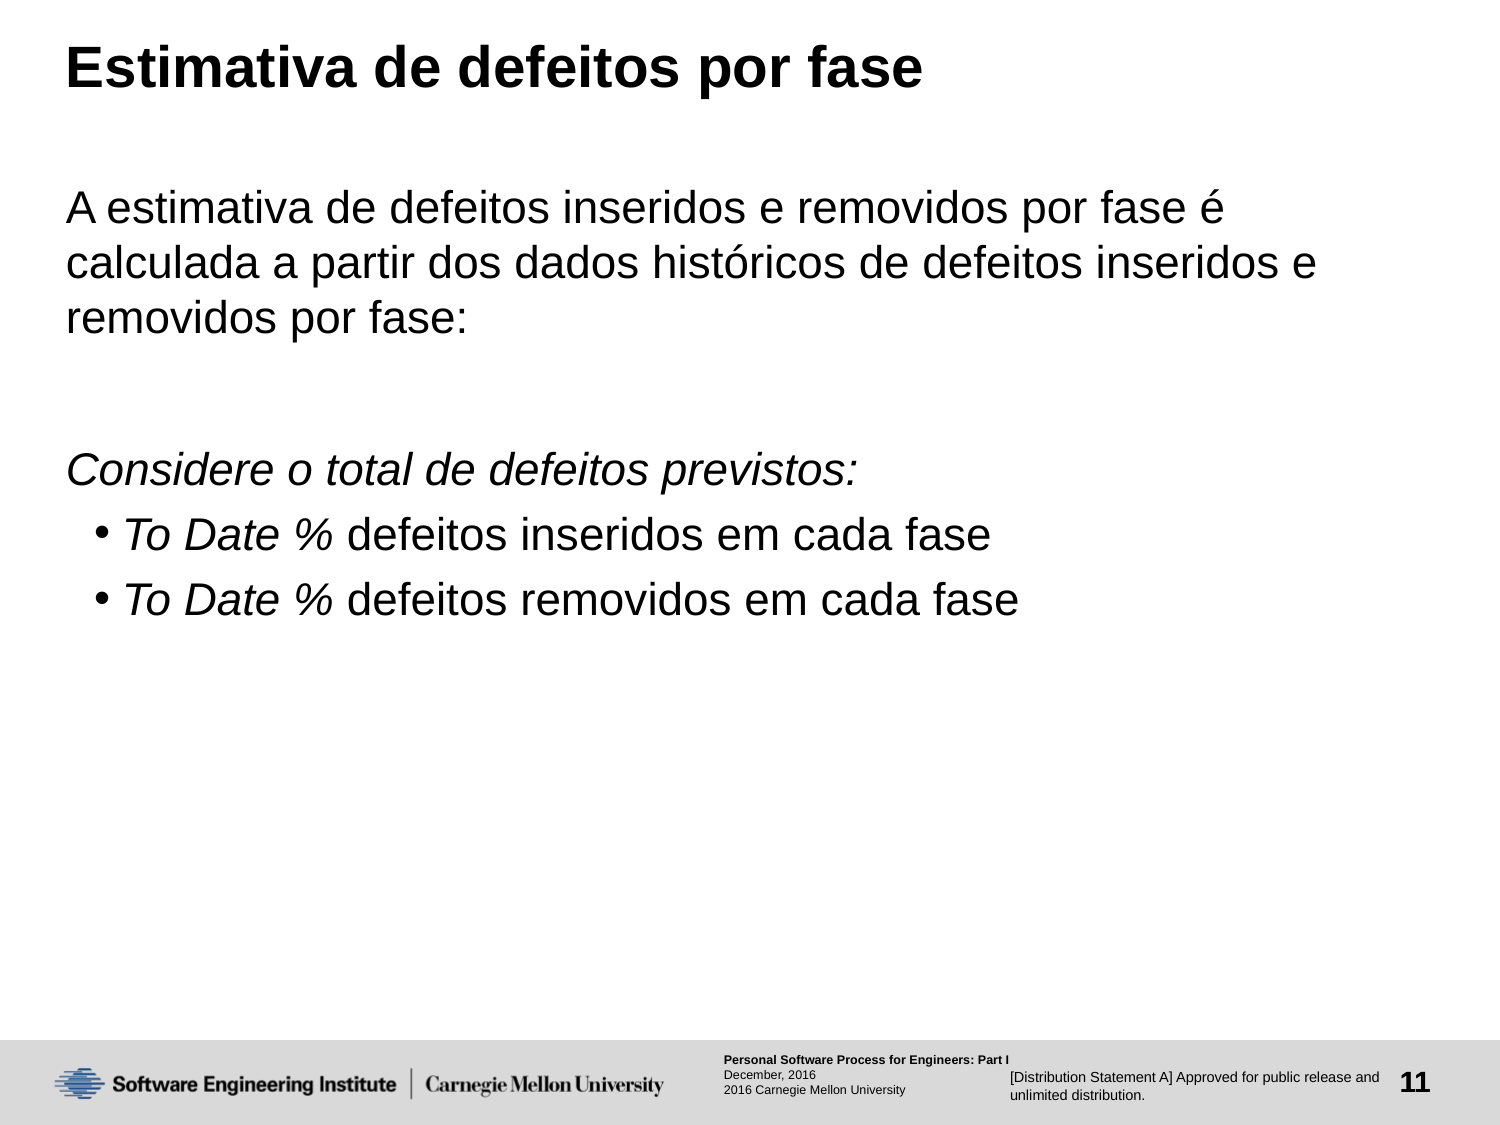

# Estimativa de defeitos por fase
A estimativa de defeitos inseridos e removidos por fase é calculada a partir dos dados históricos de defeitos inseridos e removidos por fase:
Considere o total de defeitos previstos:
To Date % defeitos inseridos em cada fase
To Date % defeitos removidos em cada fase